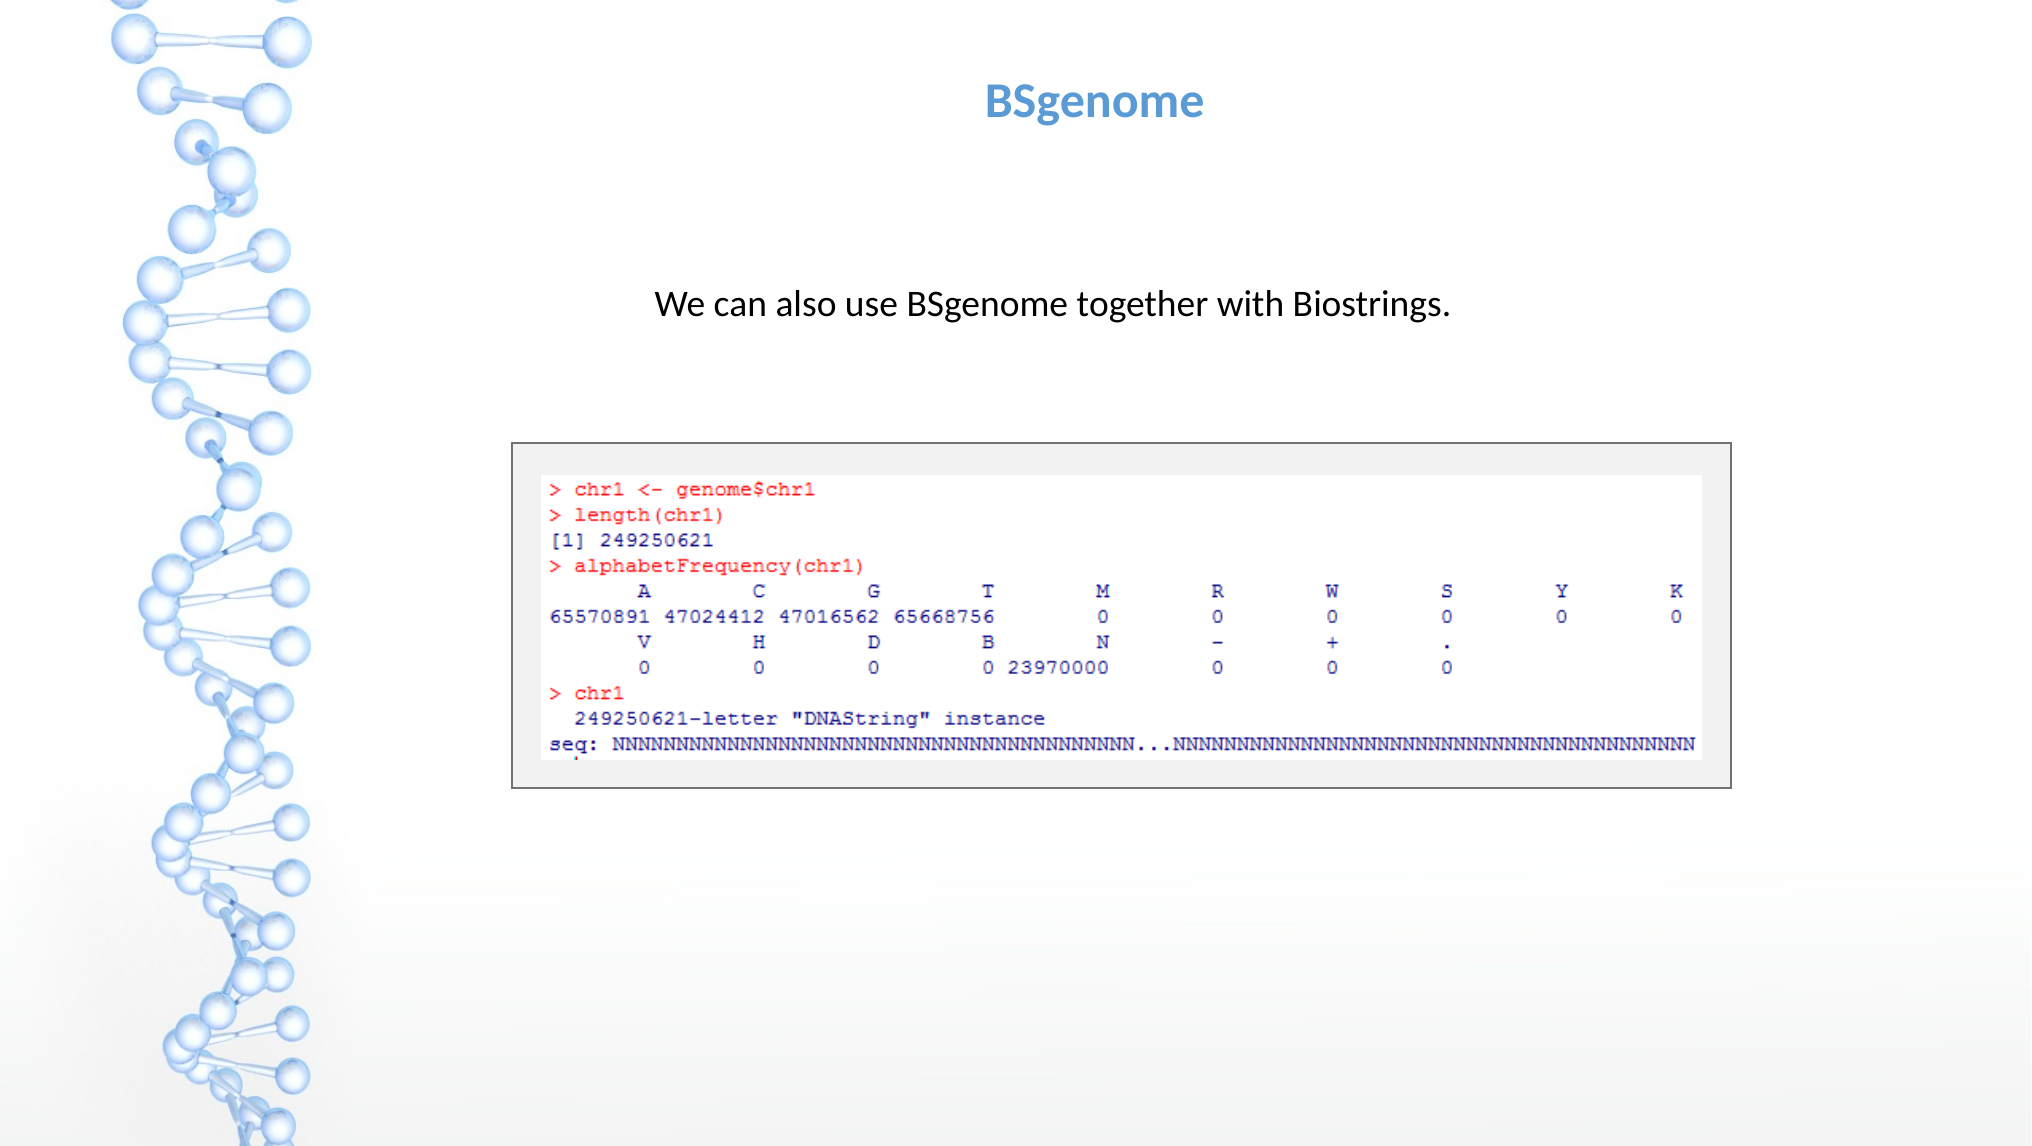

BSgenome
We can also use BSgenome together with Biostrings.